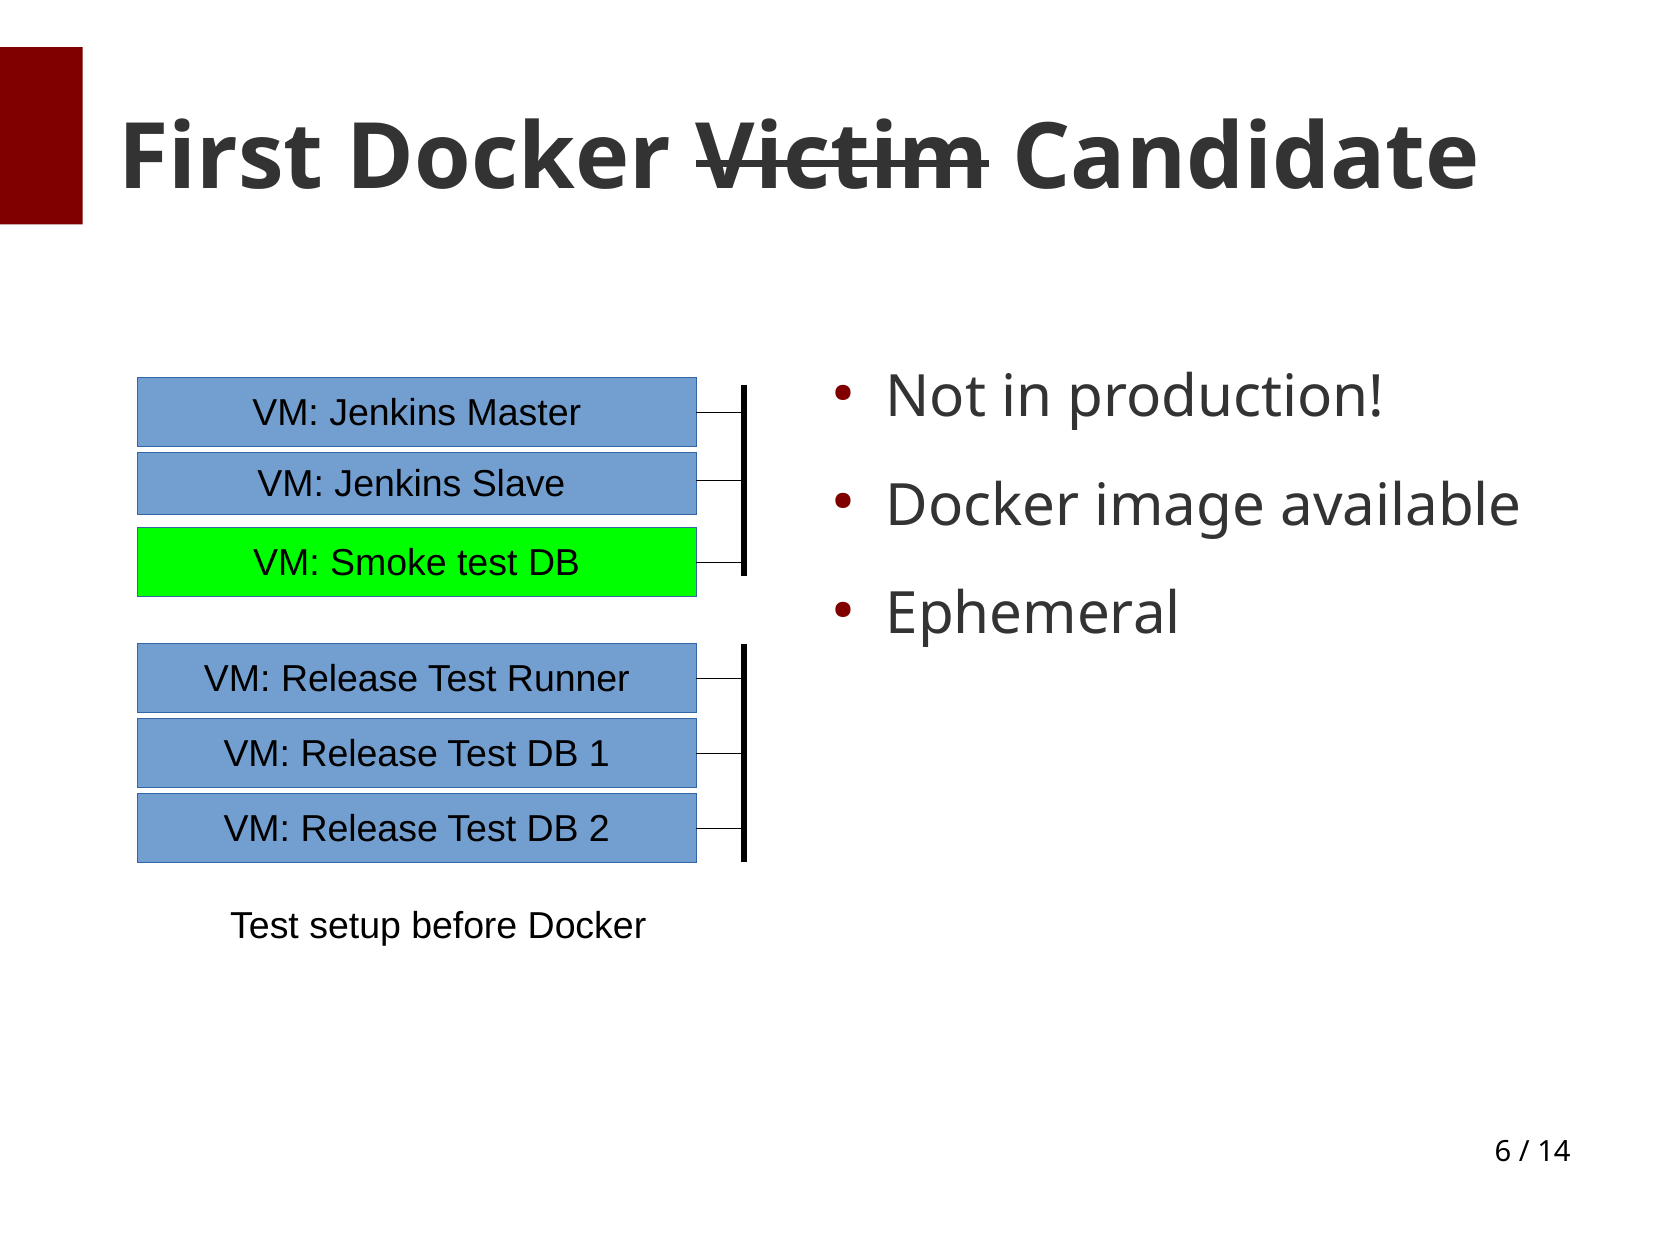

# First Docker Victim Candidate
Not in production!
Docker image available
Ephemeral
VM: Jenkins Master
VM: Jenkins Slave
VM: Smoke test DB
VM: Release Test Runner
VM: Release Test DB 1
VM: Release Test DB 2
Test setup before Docker
6